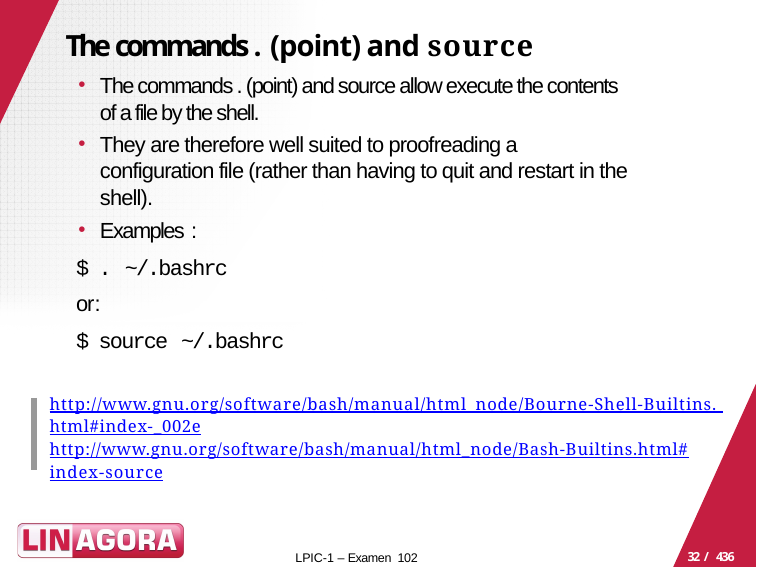

# The commands .(point) and source
The commands . (point) and source allow execute the contents of a file by the shell.
They are therefore well suited to proofreading a configuration file (rather than having to quit and restart in the shell).
Examples :
$ . ~/.bashrc
or:
$ source ~/.bashrc
http://www.gnu.org/software/bash/manual/html_node/Bourne-Shell-Builtins. html#index-_002e
http://www.gnu.org/software/bash/manual/html_node/Bash-Builtins.html#
index-source
LPIC-1 – Examen 102